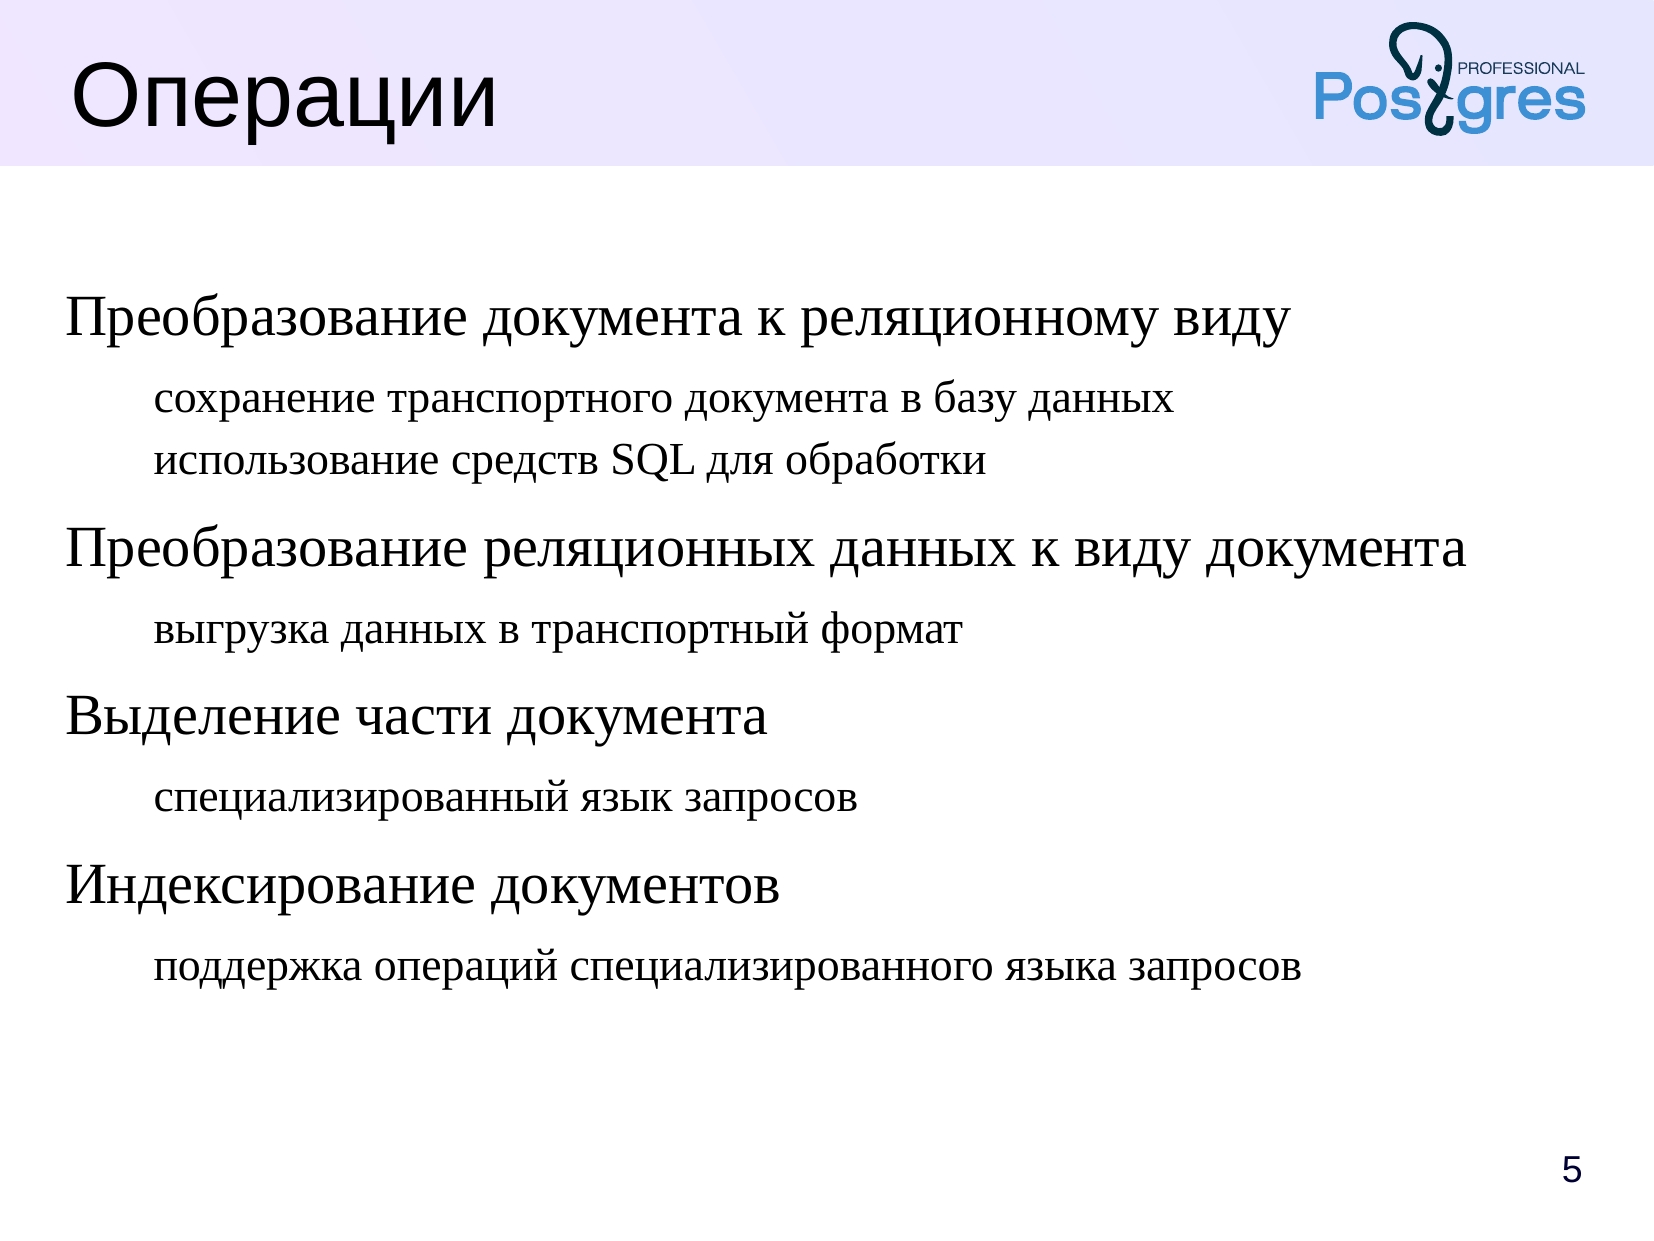

# Операции
Преобразование документа к реляционному виду
сохранение транспортного документа в базу данных
использование средств SQL для обработки
Преобразование реляционных данных к виду документа
выгрузка данных в транспортный формат
Выделение части документа
специализированный язык запросов
Индексирование документов
поддержка операций специализированного языка запросов